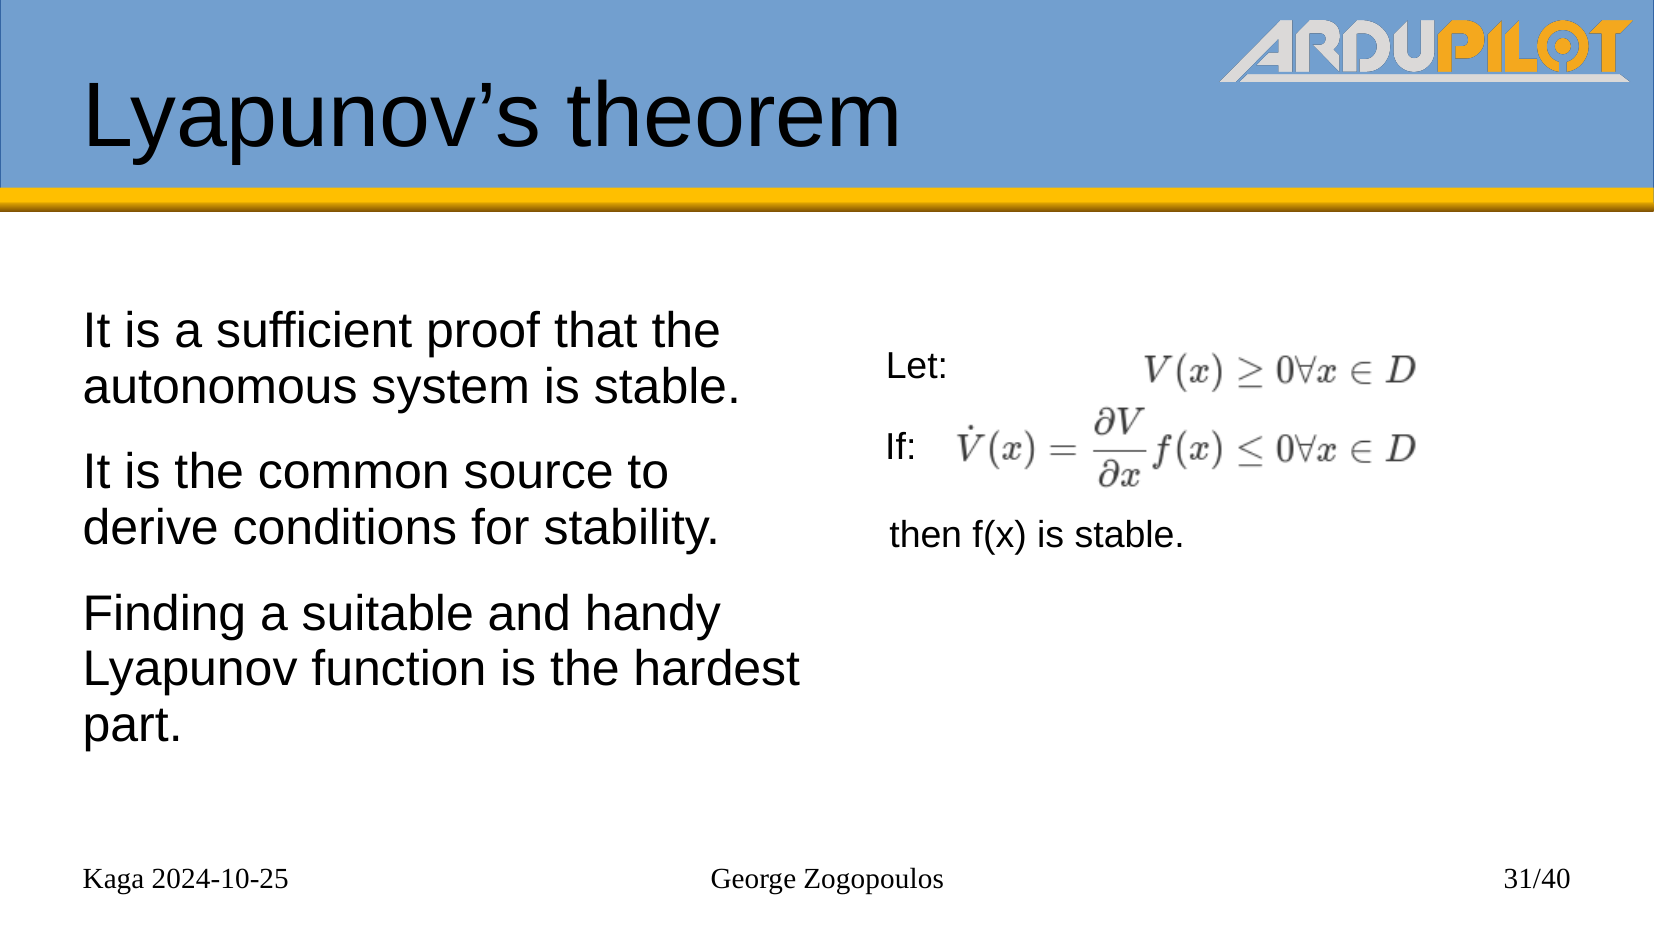

# Lyapunov’s theorem
It is a sufficient proof that the autonomous system is stable.
It is the common source to derive conditions for stability.
Finding a suitable and handy Lyapunov function is the hardest part.
Let:
If:
then f(x) is stable.
Kaga 2024-10-25
George Zogopoulos
31